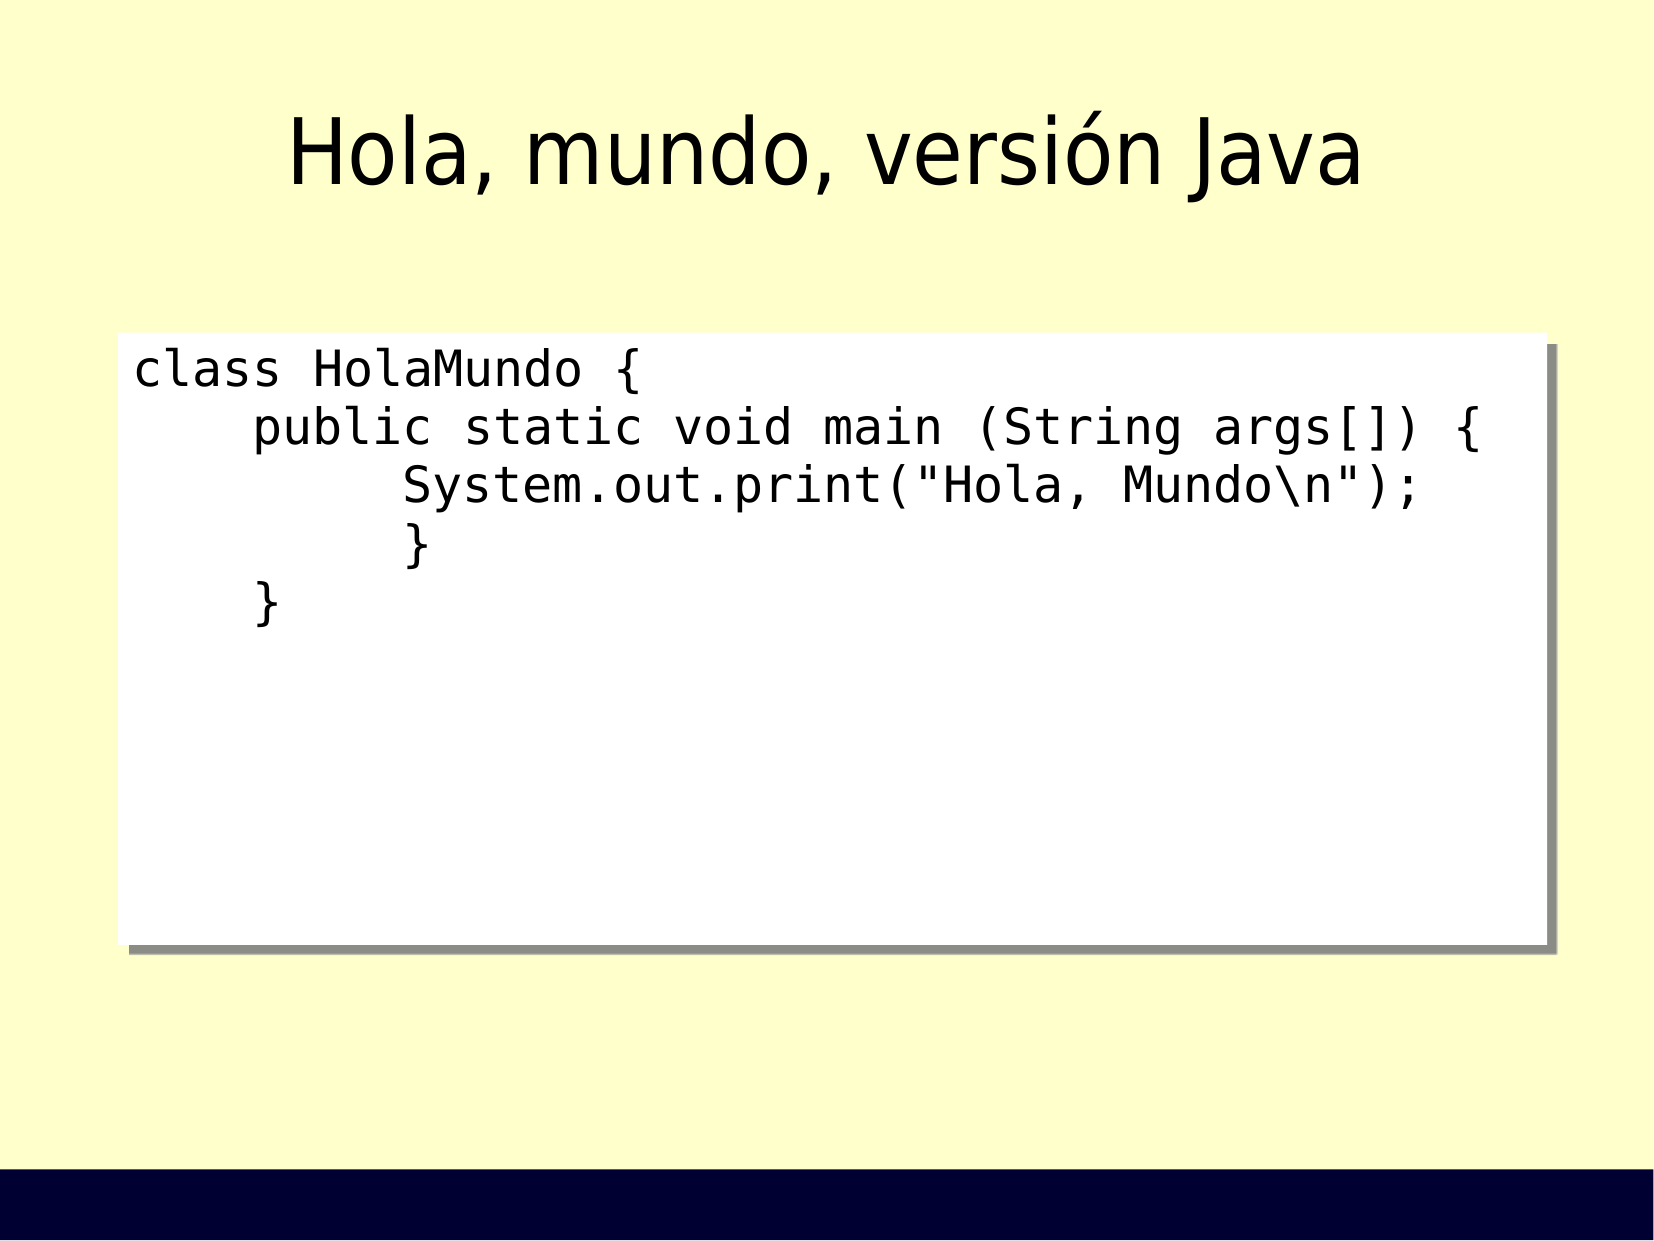

# Hola, mundo, versión Java
class HolaMundo {
 public static void main (String args[]) {
 System.out.print("Hola, Mundo\n");
 }
 }